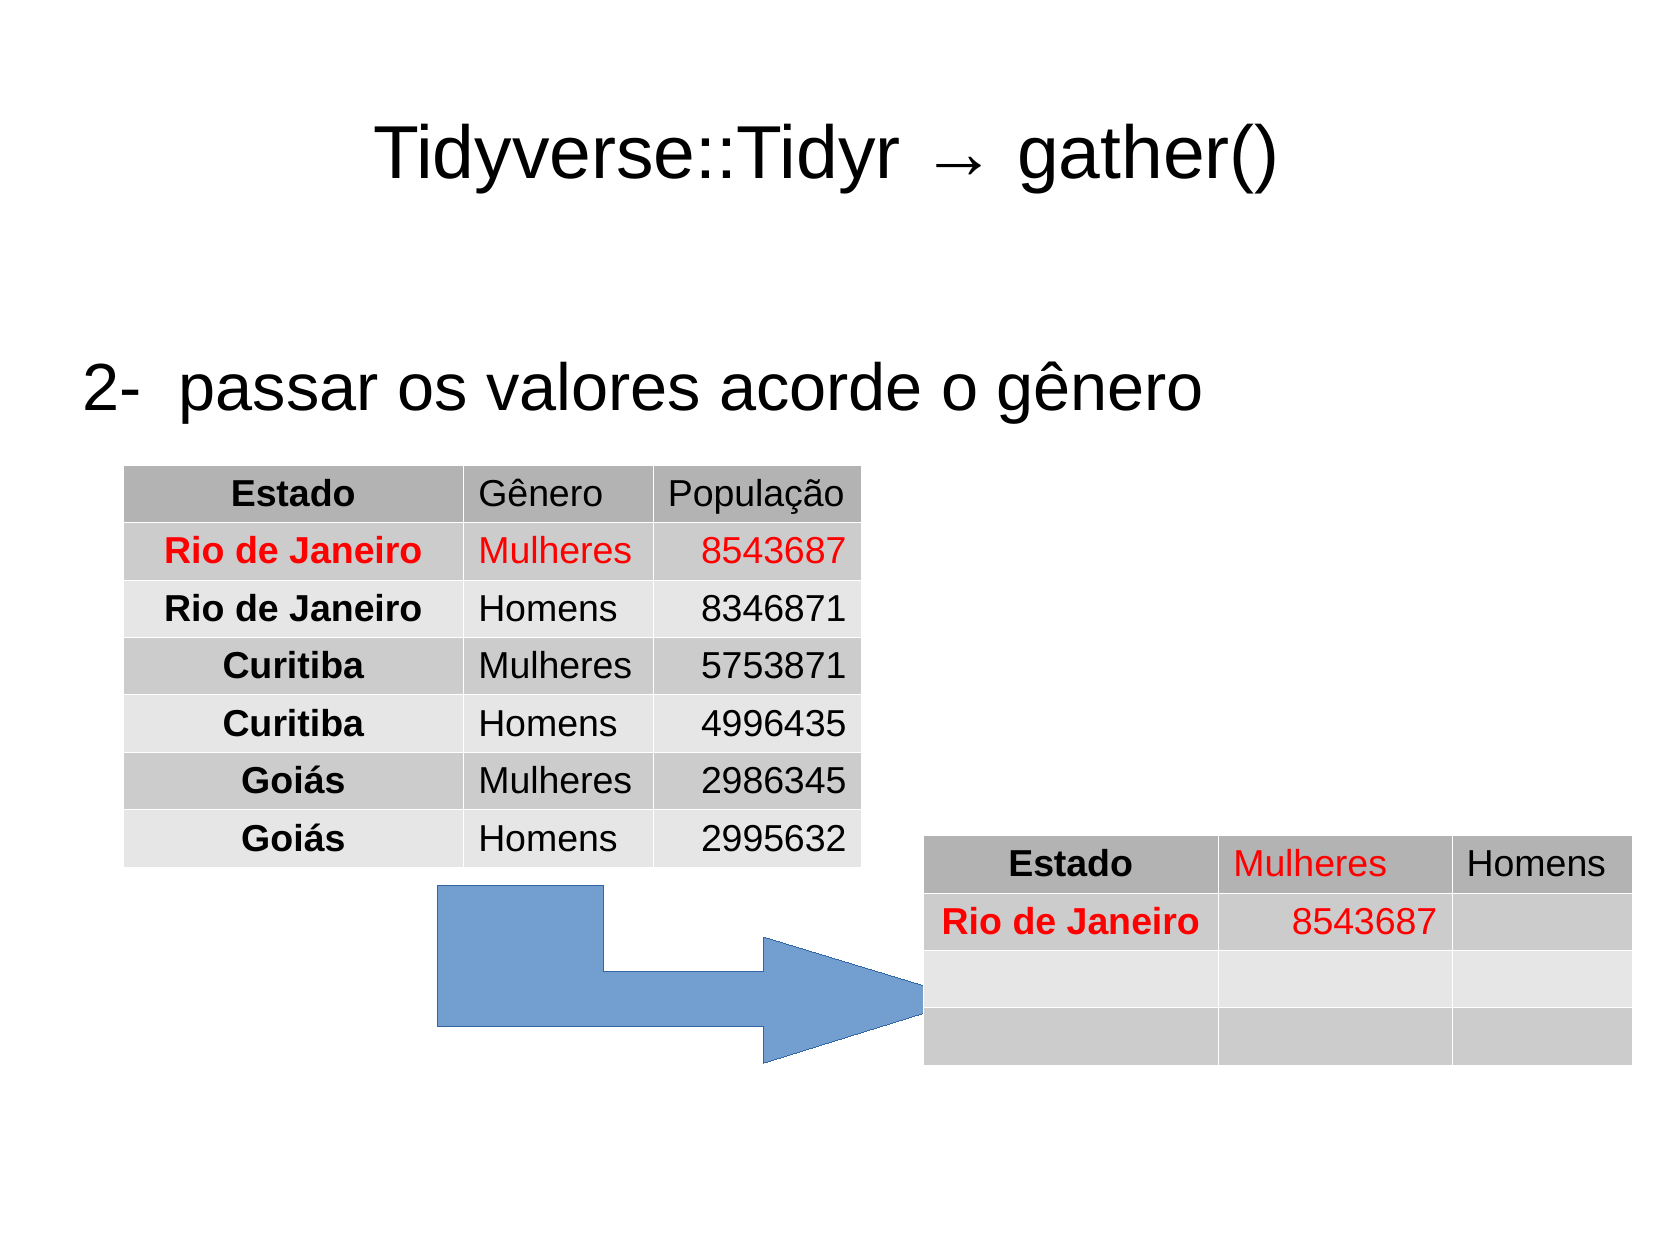

# Tidyverse::Tidyr → gather()
2- passar os valores acorde o gênero
| Estado | Gênero | População |
| --- | --- | --- |
| Rio de Janeiro | Mulheres | 8543687 |
| Rio de Janeiro | Homens | 8346871 |
| Curitiba | Mulheres | 5753871 |
| Curitiba | Homens | 4996435 |
| Goiás | Mulheres | 2986345 |
| Goiás | Homens | 2995632 |
| Estado | Mulheres | Homens |
| --- | --- | --- |
| Rio de Janeiro | 8543687 | |
| | | |
| | | |